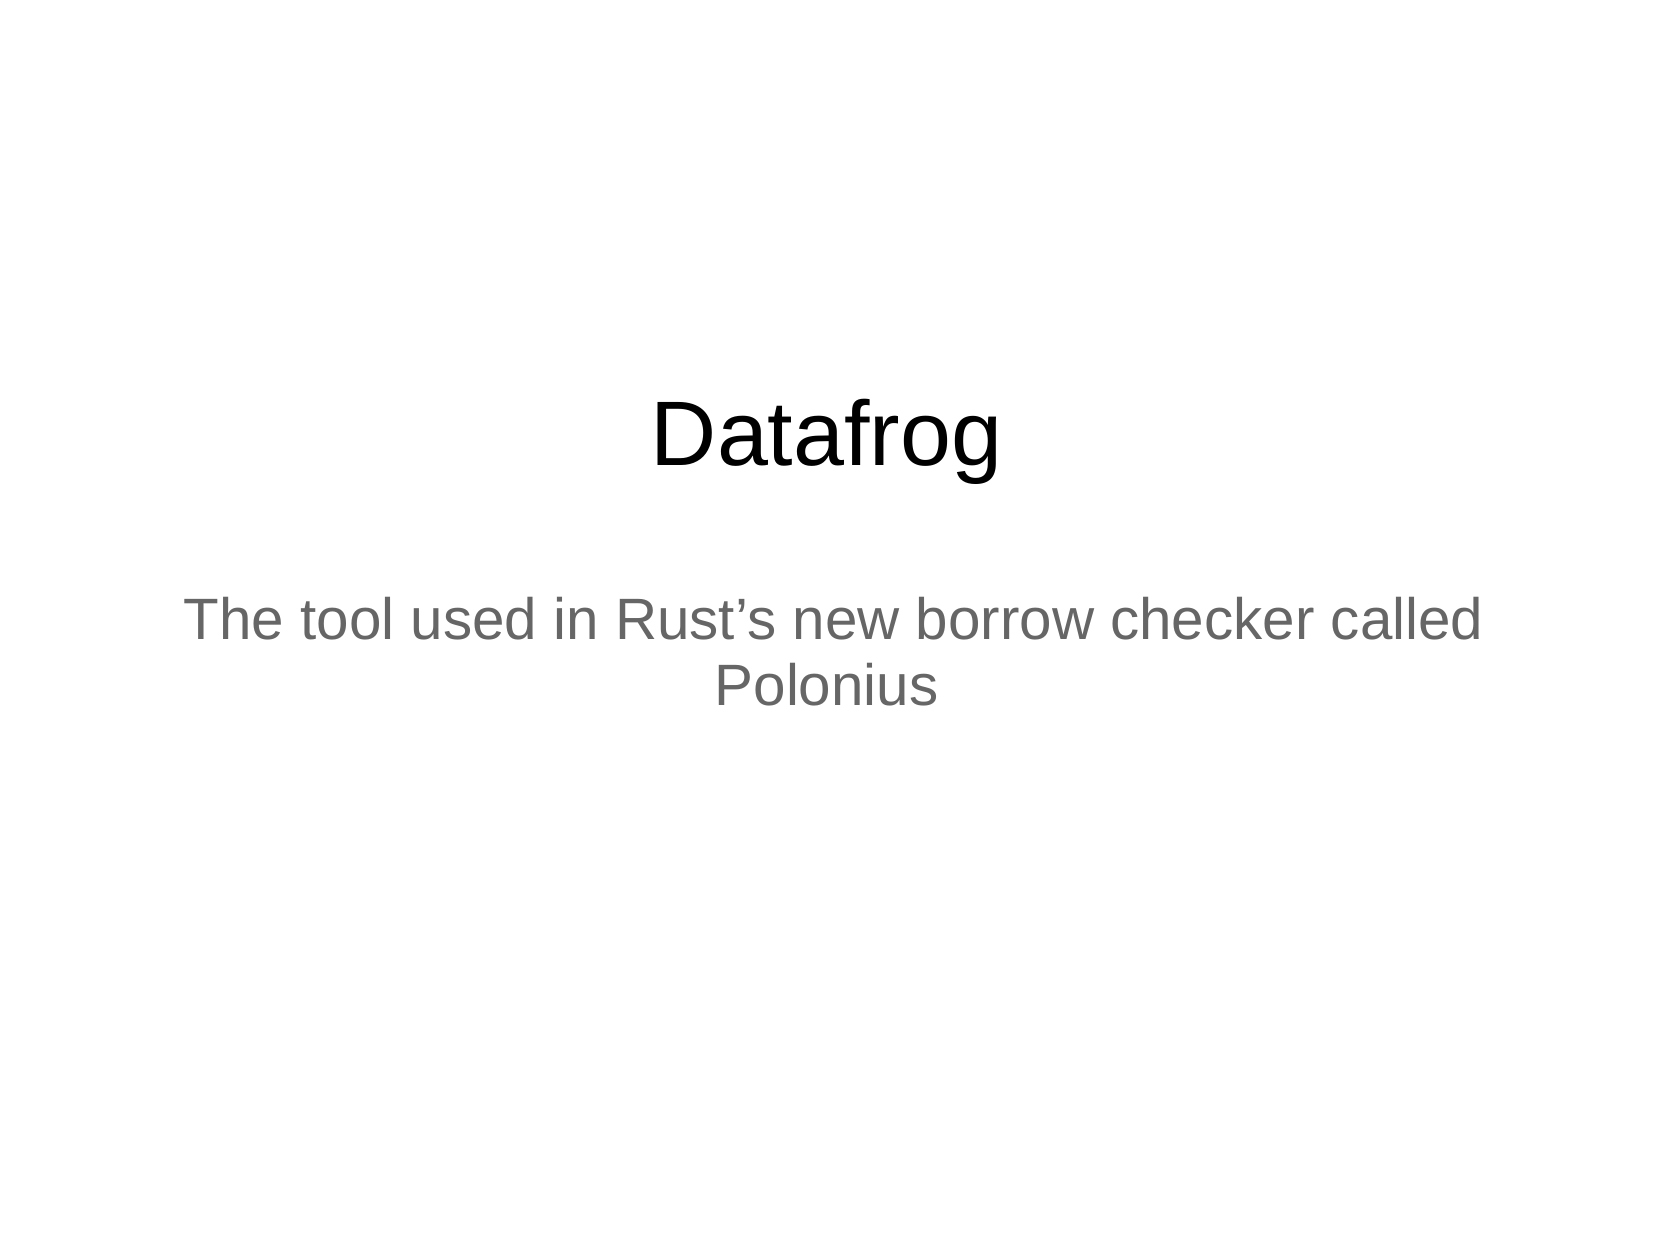

# Datafrog The tool used in Rust’s new borrow checker called Polonius